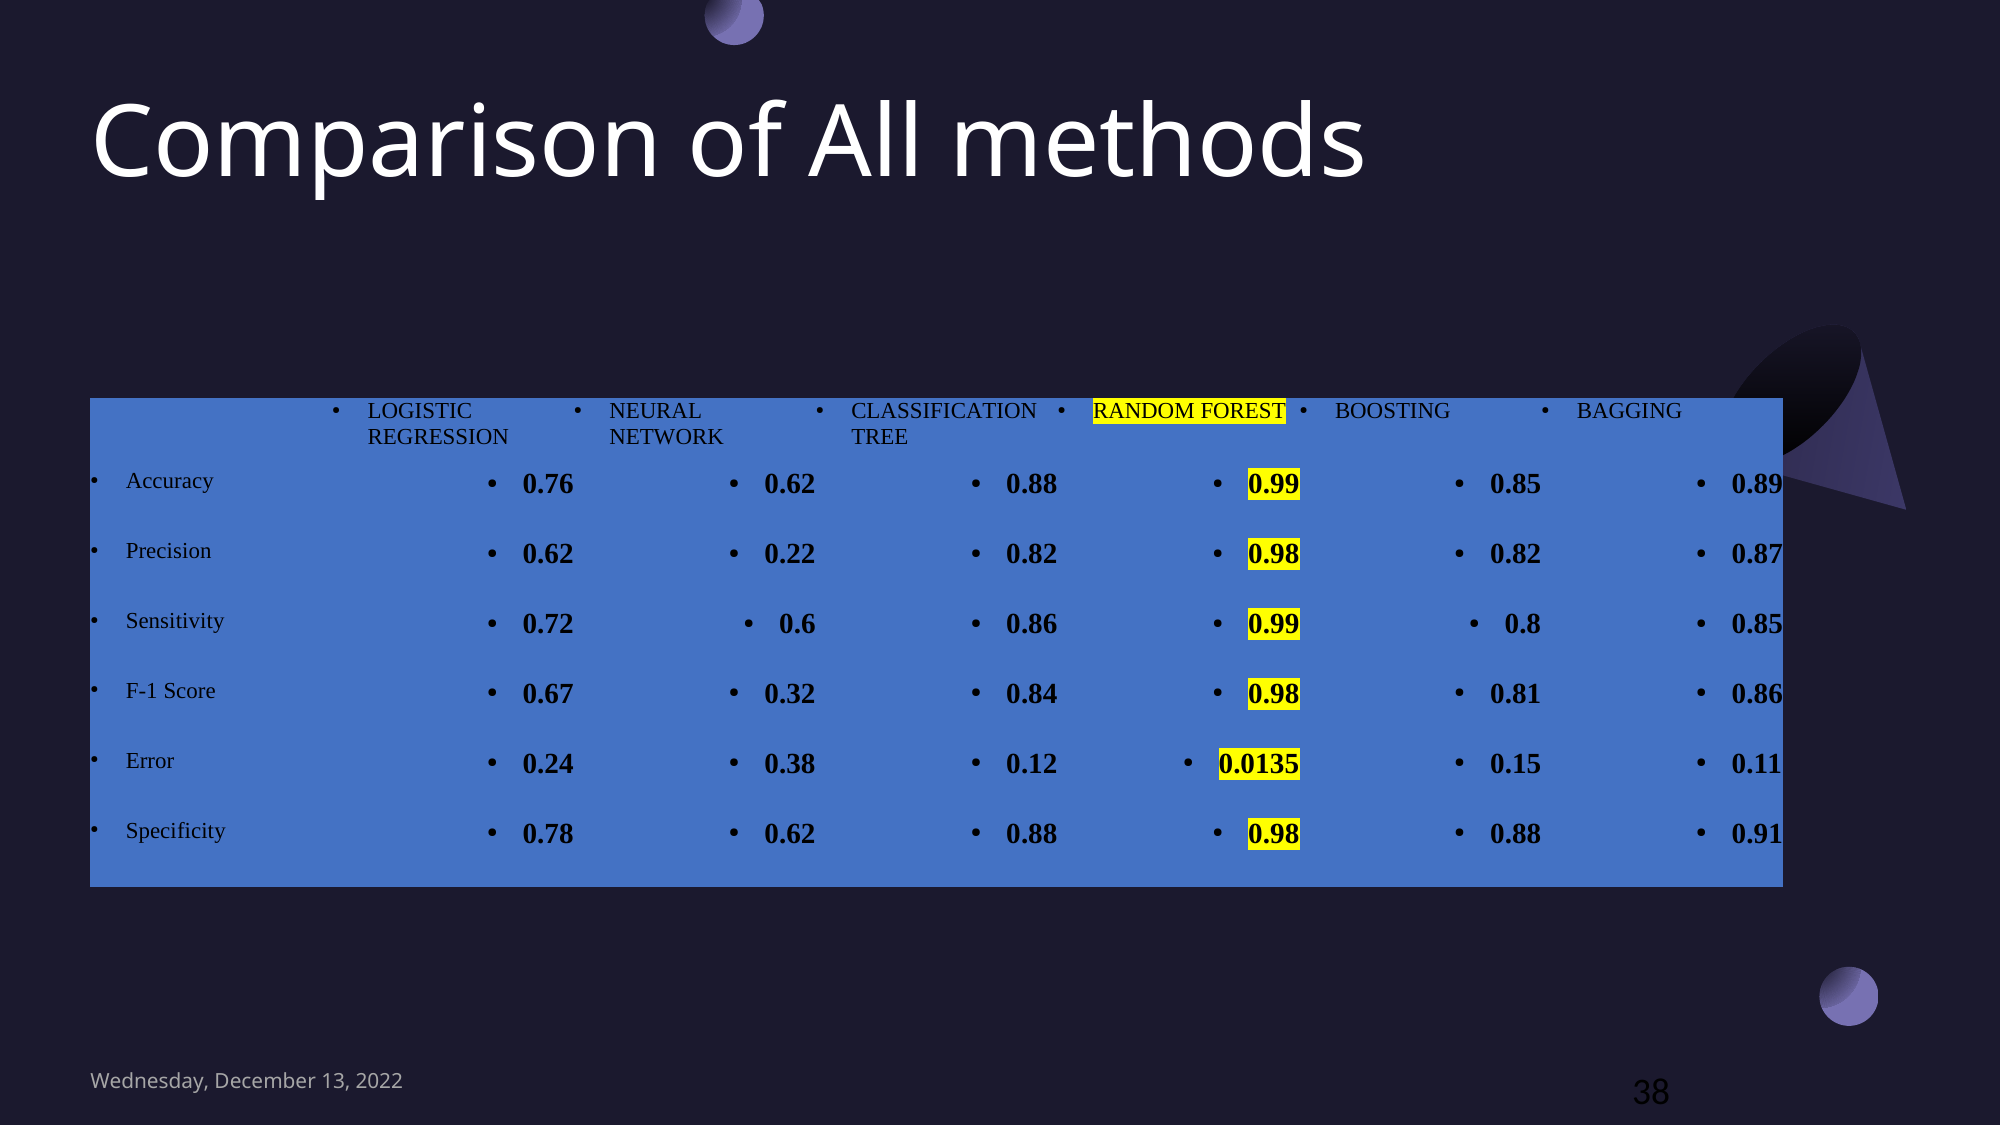

# Comparison of All methods
| | LOGISTIC REGRESSION | NEURAL NETWORK | CLASSIFICATION TREE | RANDOM FOREST | BOOSTING | BAGGING |
| --- | --- | --- | --- | --- | --- | --- |
| Accuracy | 0.76 | 0.62 | 0.88 | 0.99 | 0.85 | 0.89 |
| Precision | 0.62 | 0.22 | 0.82 | 0.98 | 0.82 | 0.87 |
| Sensitivity | 0.72 | 0.6 | 0.86 | 0.99 | 0.8 | 0.85 |
| F-1 Score | 0.67 | 0.32 | 0.84 | 0.98 | 0.81 | 0.86 |
| Error | 0.24 | 0.38 | 0.12 | 0.0135 | 0.15 | 0.11 |
| Specificity | 0.78 | 0.62 | 0.88 | 0.98 | 0.88 | 0.91 |
Wednesday, December 13, 2022